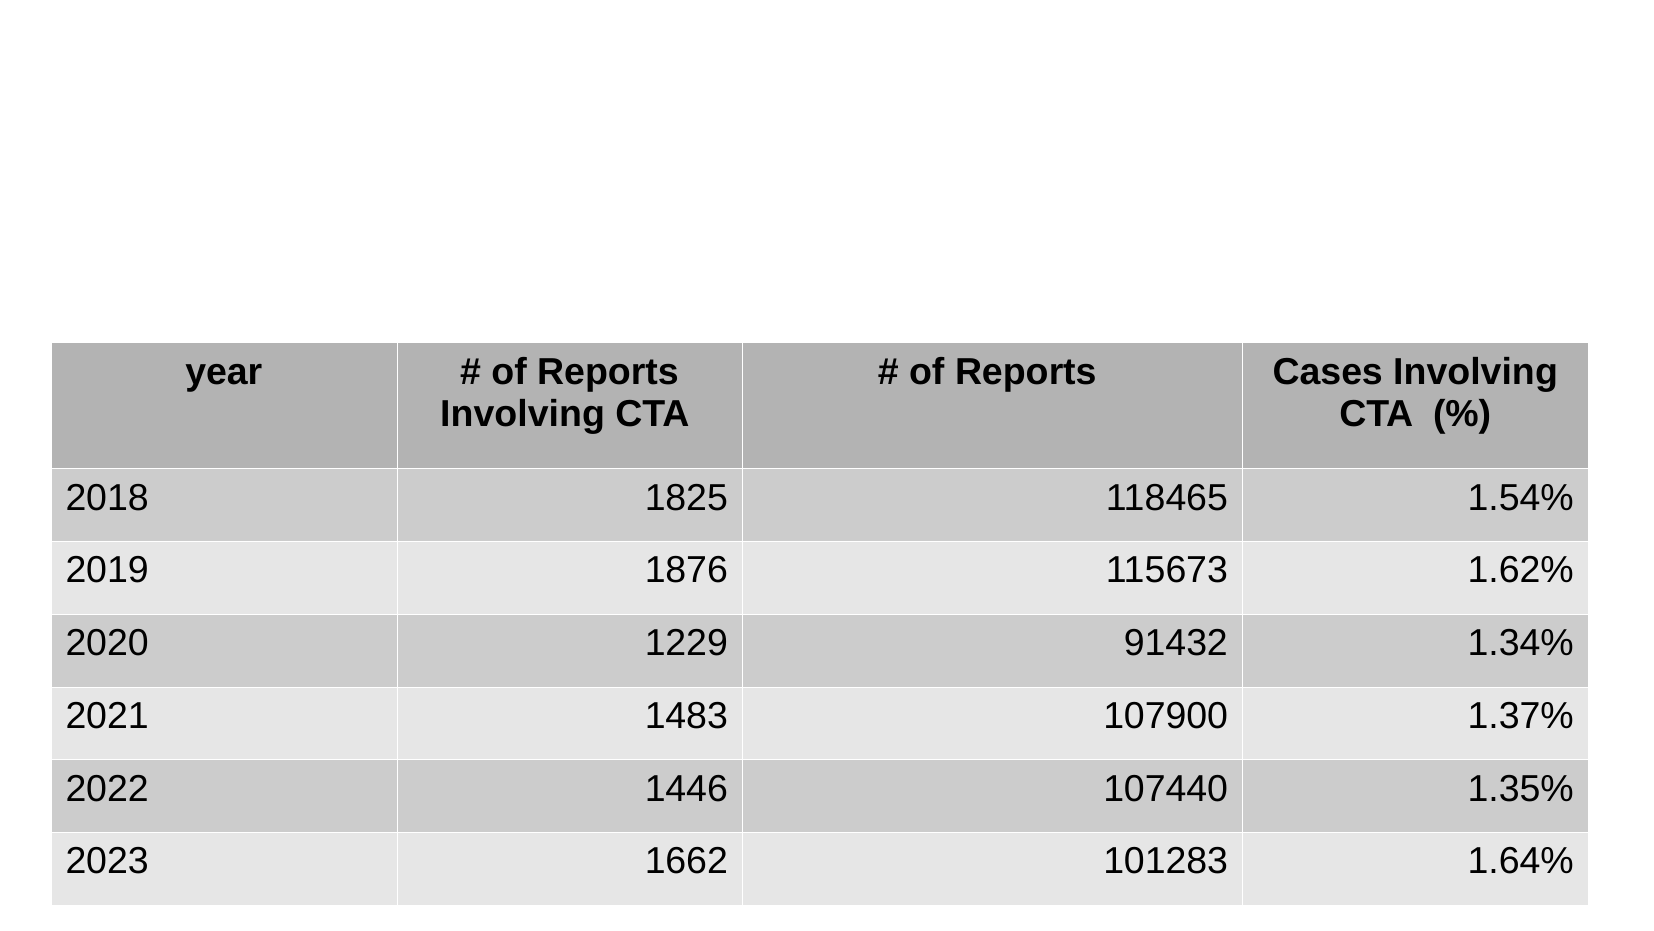

#
| year | # of Reports Involving CTA | # of Reports | Cases Involving CTA (%) |
| --- | --- | --- | --- |
| 2018 | 1825 | 118465 | 1.54% |
| 2019 | 1876 | 115673 | 1.62% |
| 2020 | 1229 | 91432 | 1.34% |
| 2021 | 1483 | 107900 | 1.37% |
| 2022 | 1446 | 107440 | 1.35% |
| 2023 | 1662 | 101283 | 1.64% |